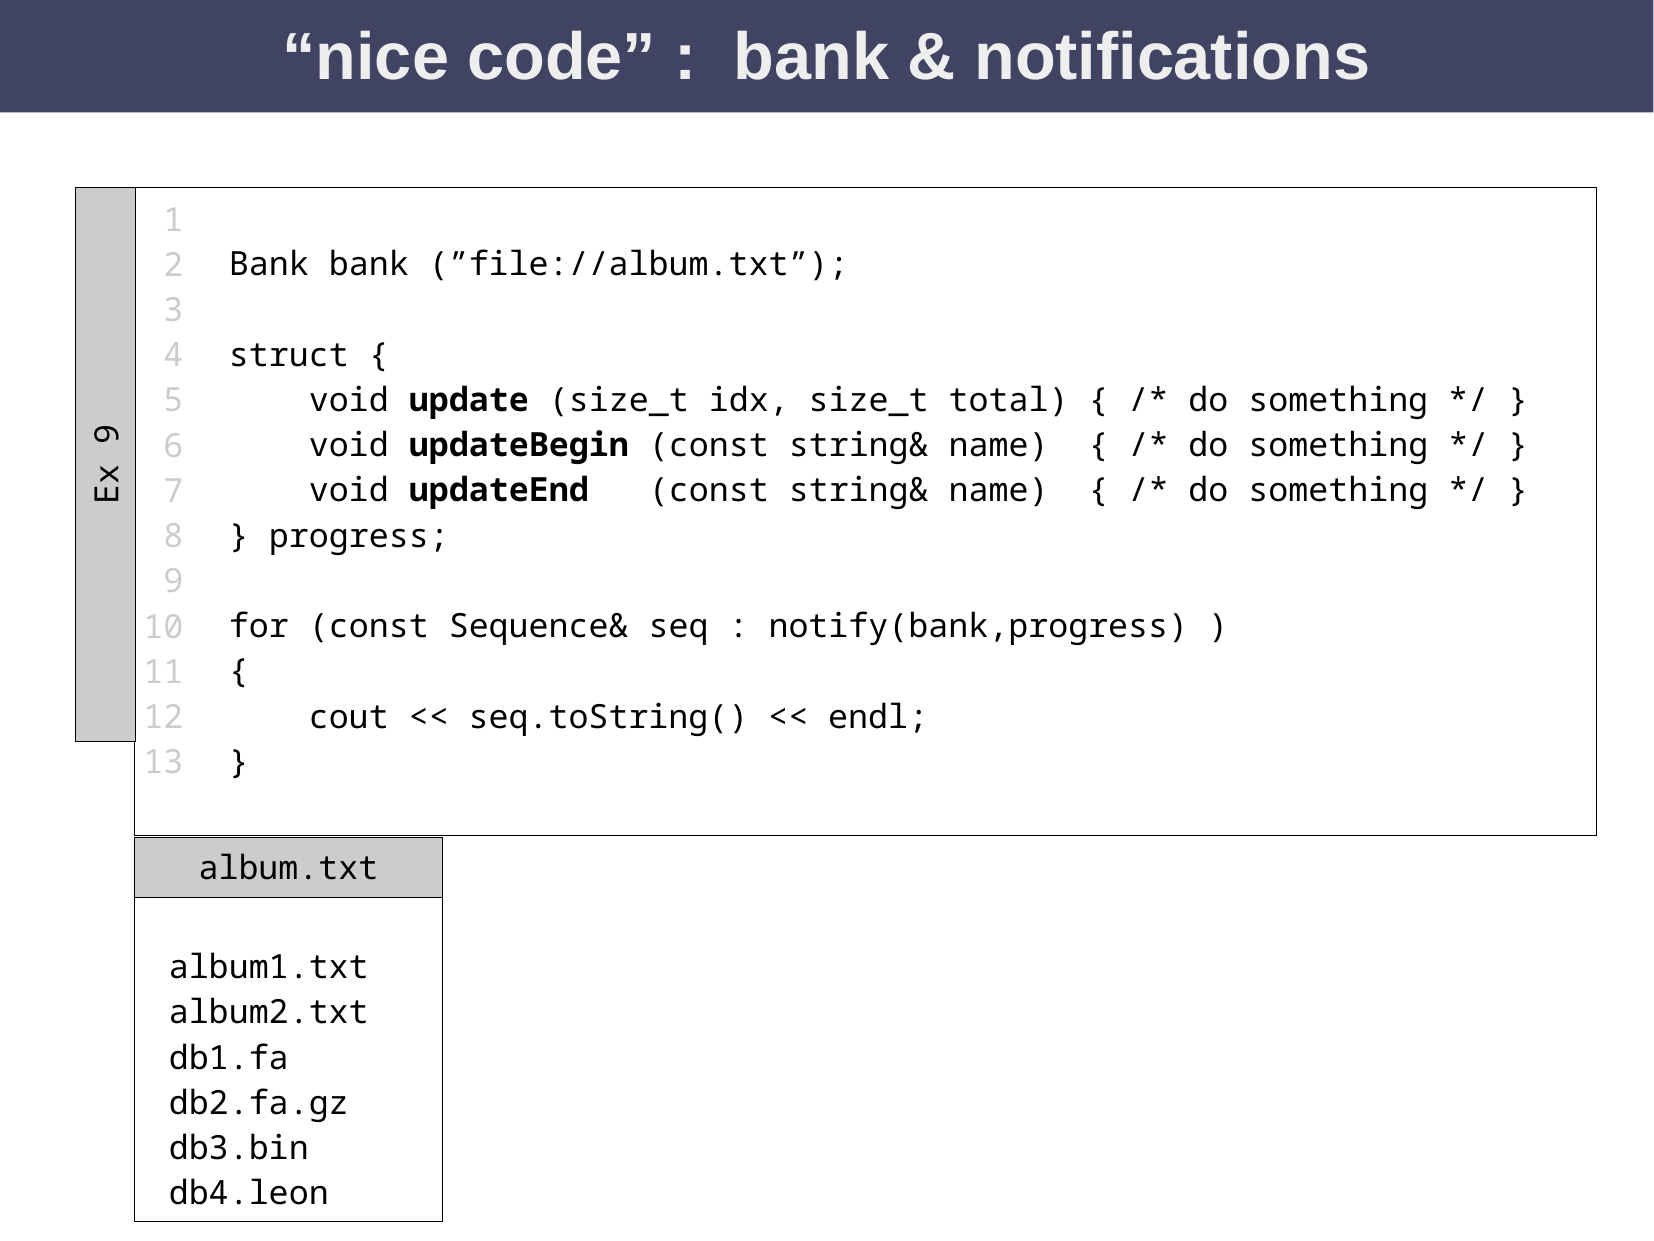

“nice code” : bank & notifications
 Bank bank (”file://album.txt”);
 struct {
 void update (size_t idx, size_t total) { /* do something */ }
 void updateBegin (const string& name) { /* do something */ }
 void updateEnd (const string& name) { /* do something */ }
 } progress;
 for (const Sequence& seq : notify(bank,progress) )
 {
 cout << seq.toString() << endl;
 }
 1
 2
 3
 4
 5
 6
 7
 8
 9
10
11
12
13
Ex 9
album.txt
 album1.txt
 album2.txt
 db1.fa
 db2.fa.gz
 db3.bin
 db4.leon